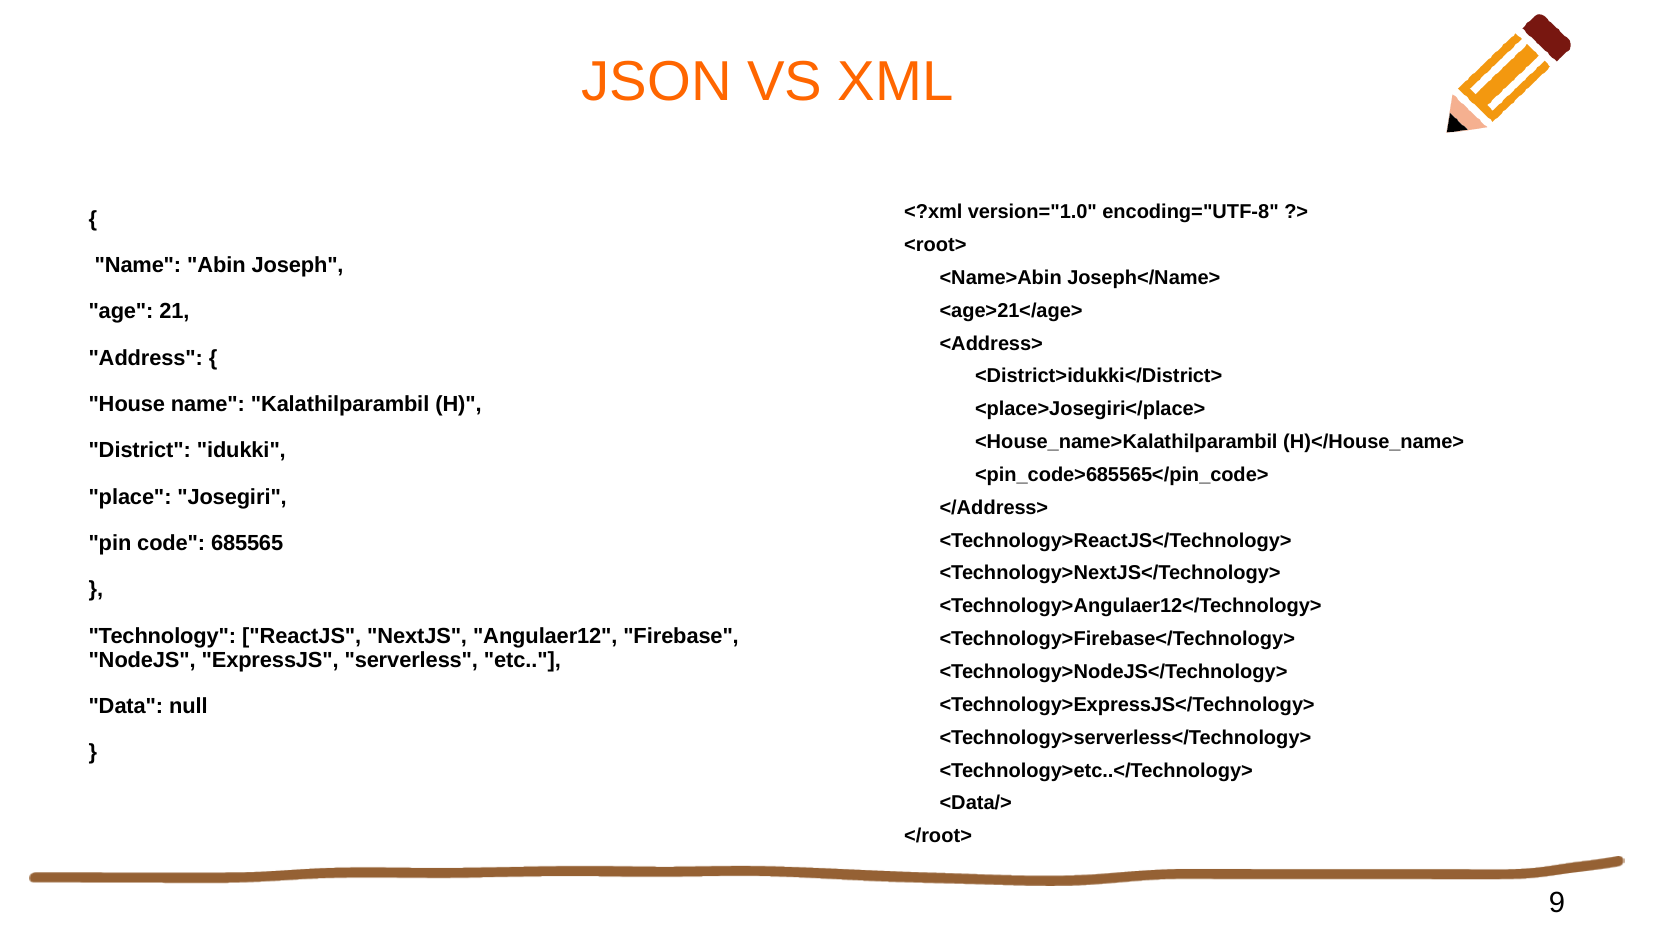

# JSON VS XML
<?xml version="1.0" encoding="UTF-8" ?>
<root>
 	<Name>Abin Joseph</Name>
 	<age>21</age>
 	<Address>
 		<District>idukki</District>
 		<place>Josegiri</place>
 		<House_name>Kalathilparambil (H)</House_name>
 		<pin_code>685565</pin_code>
 	</Address>
 	<Technology>ReactJS</Technology>
 	<Technology>NextJS</Technology>
 	<Technology>Angulaer12</Technology>
 	<Technology>Firebase</Technology>
 	<Technology>NodeJS</Technology>
 	<Technology>ExpressJS</Technology>
 	<Technology>serverless</Technology>
 	<Technology>etc..</Technology>
 	<Data/>
</root>
{
 "Name": "Abin Joseph",
"age": 21,
"Address": {
"House name": "Kalathilparambil (H)",
"District": "idukki",
"place": "Josegiri",
"pin code": 685565
},
"Technology": ["ReactJS", "NextJS", "Angulaer12", "Firebase", "NodeJS", "ExpressJS", "serverless", "etc.."],
"Data": null
}
9